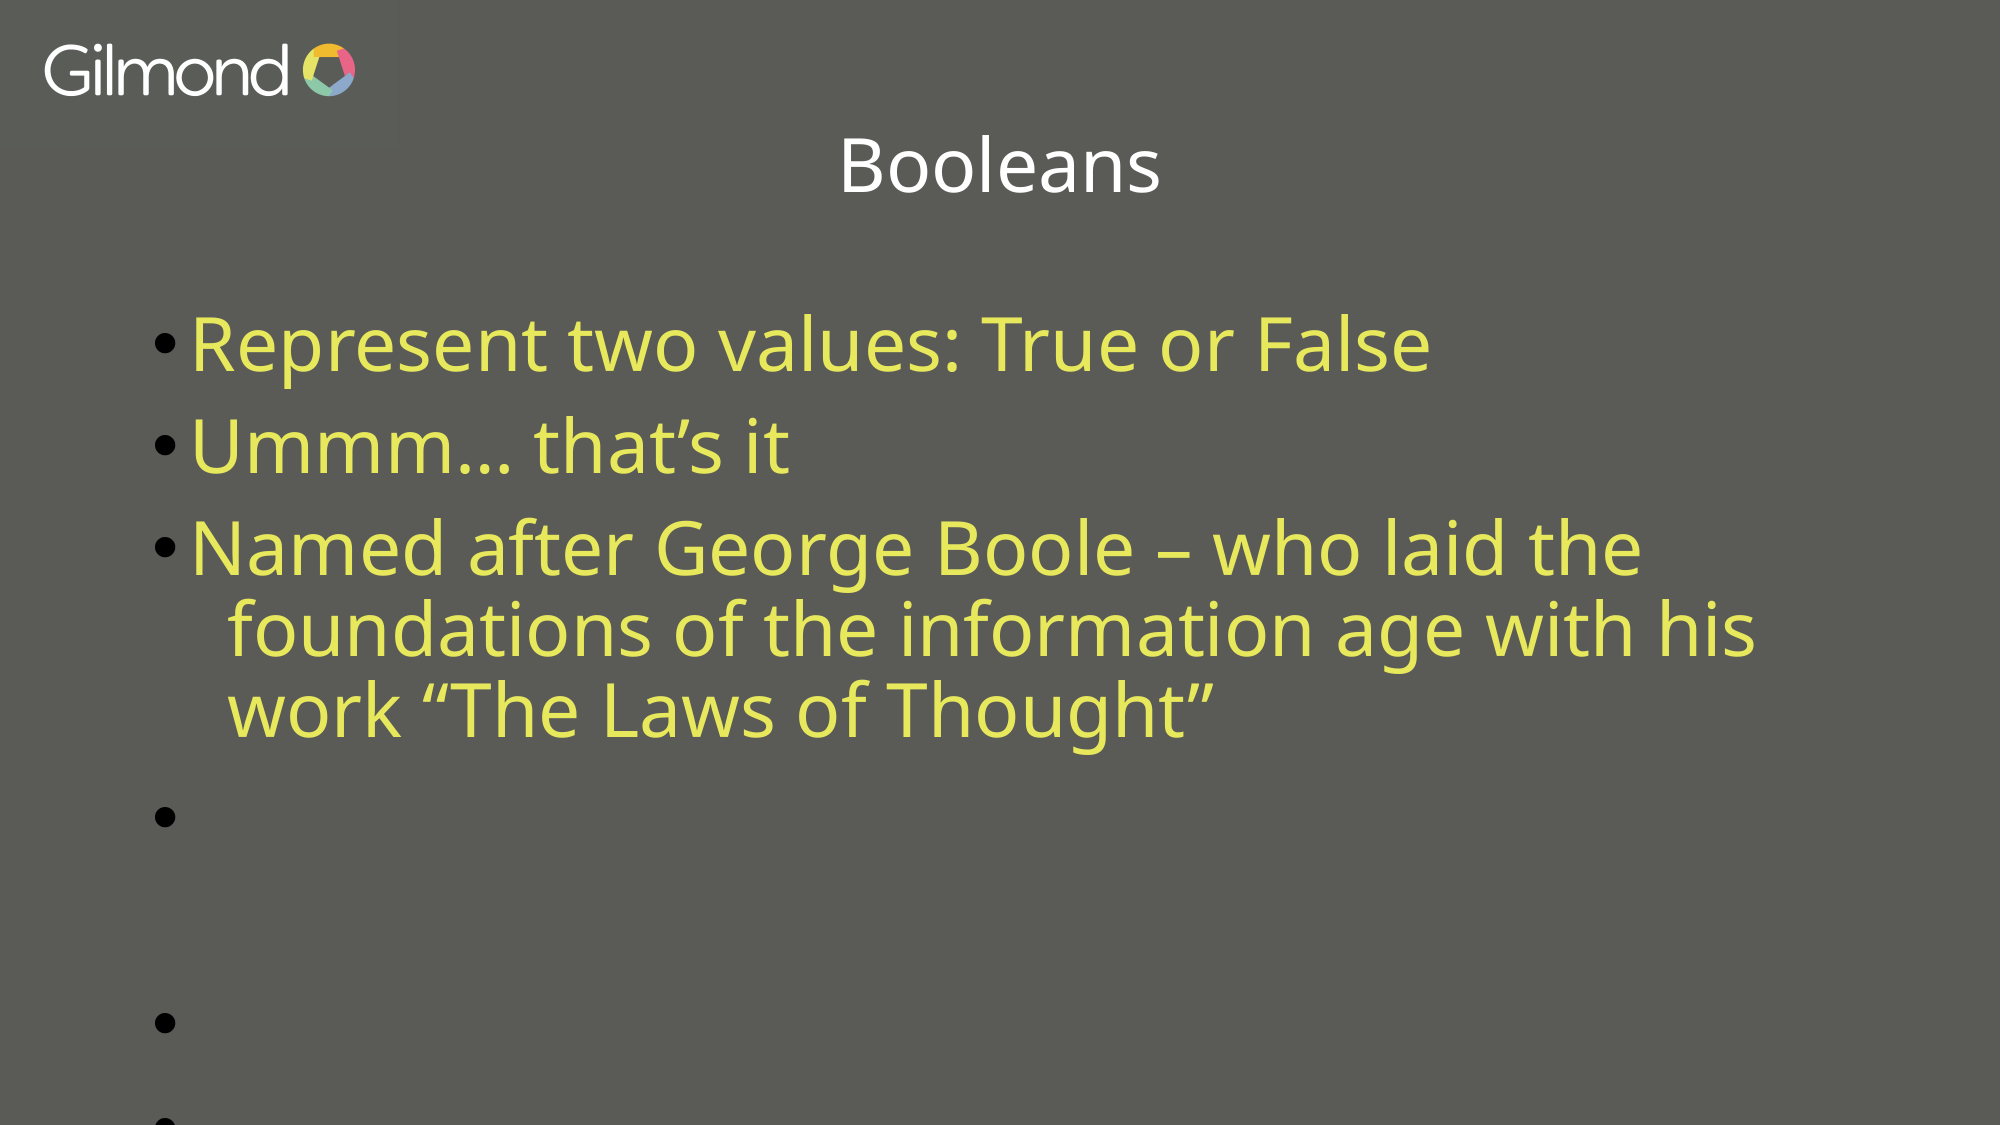

# Booleans
Represent two values: True or False
Ummm… that’s it
Named after George Boole – who laid the foundations of the information age with his work “The Laws of Thought”